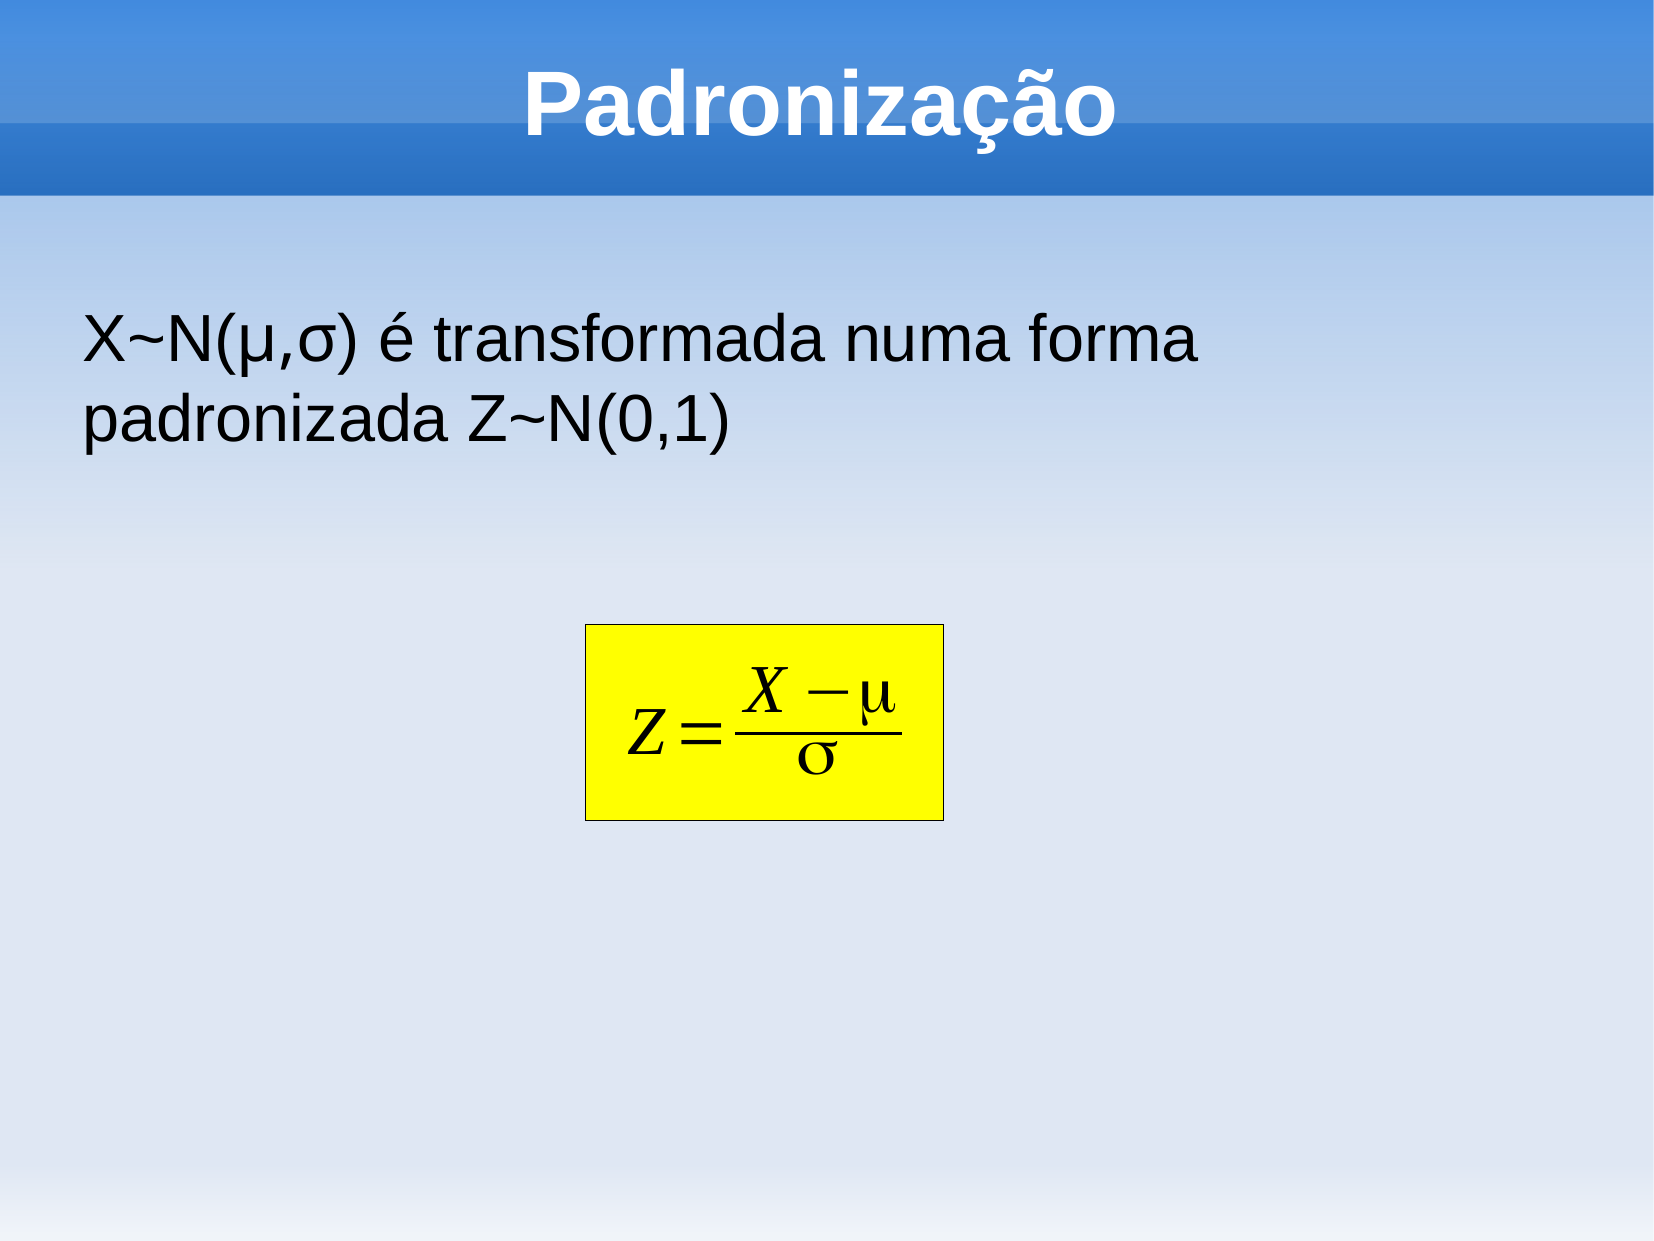

# Padronização
X~N(μ,σ) é transformada numa forma padronizada Z~N(0,1)